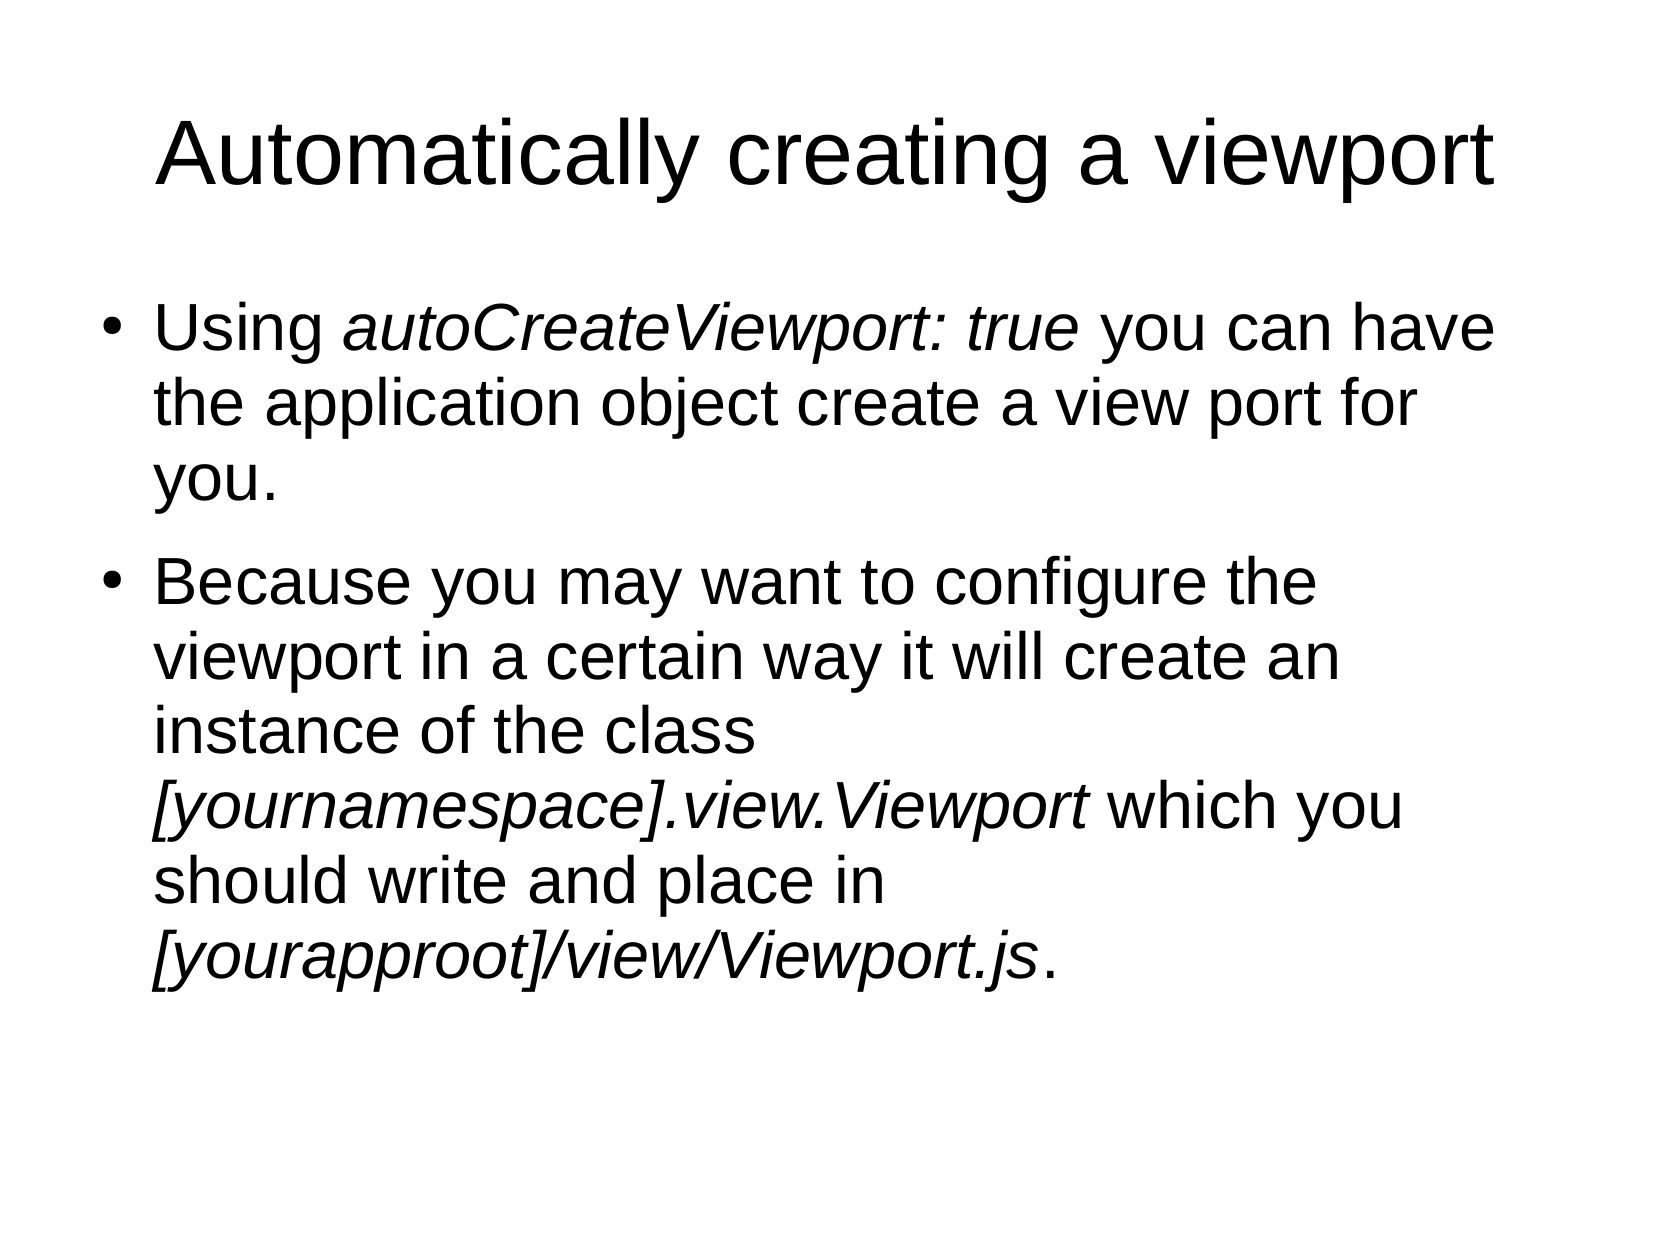

# Automatically creating a viewport
Using autoCreateViewport: true you can have the application object create a view port for you.
Because you may want to configure the viewport in a certain way it will create an instance of the class [yournamespace].view.Viewport which you should write and place in [yourapproot]/view/Viewport.js.